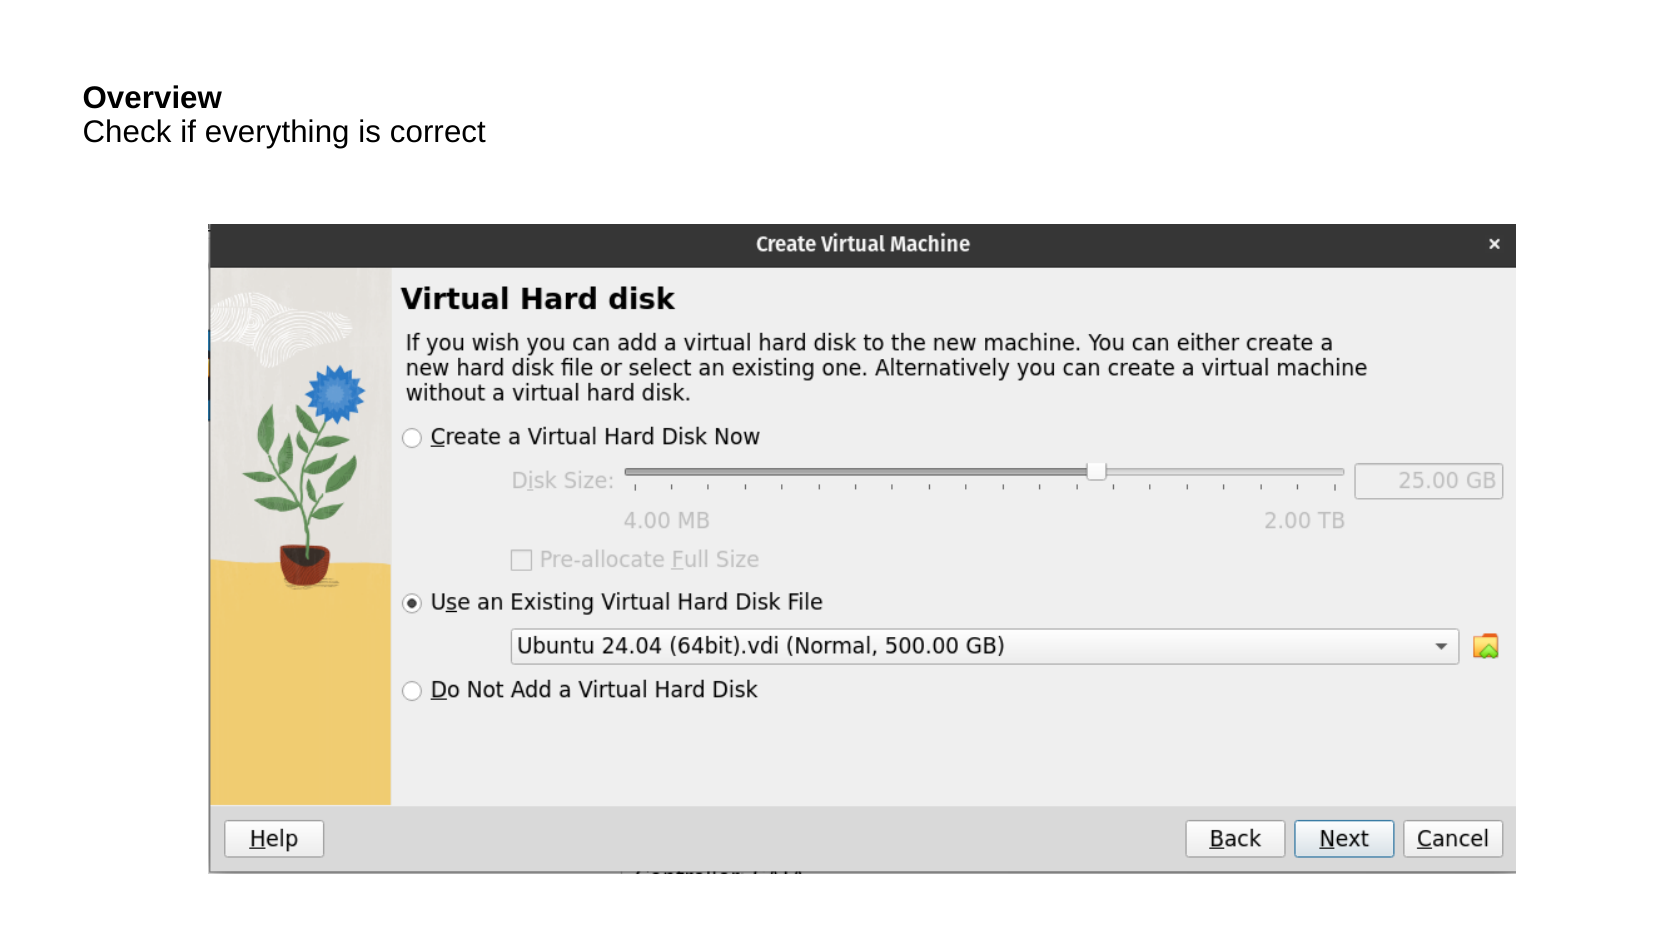

# Overview Check if everything is correct